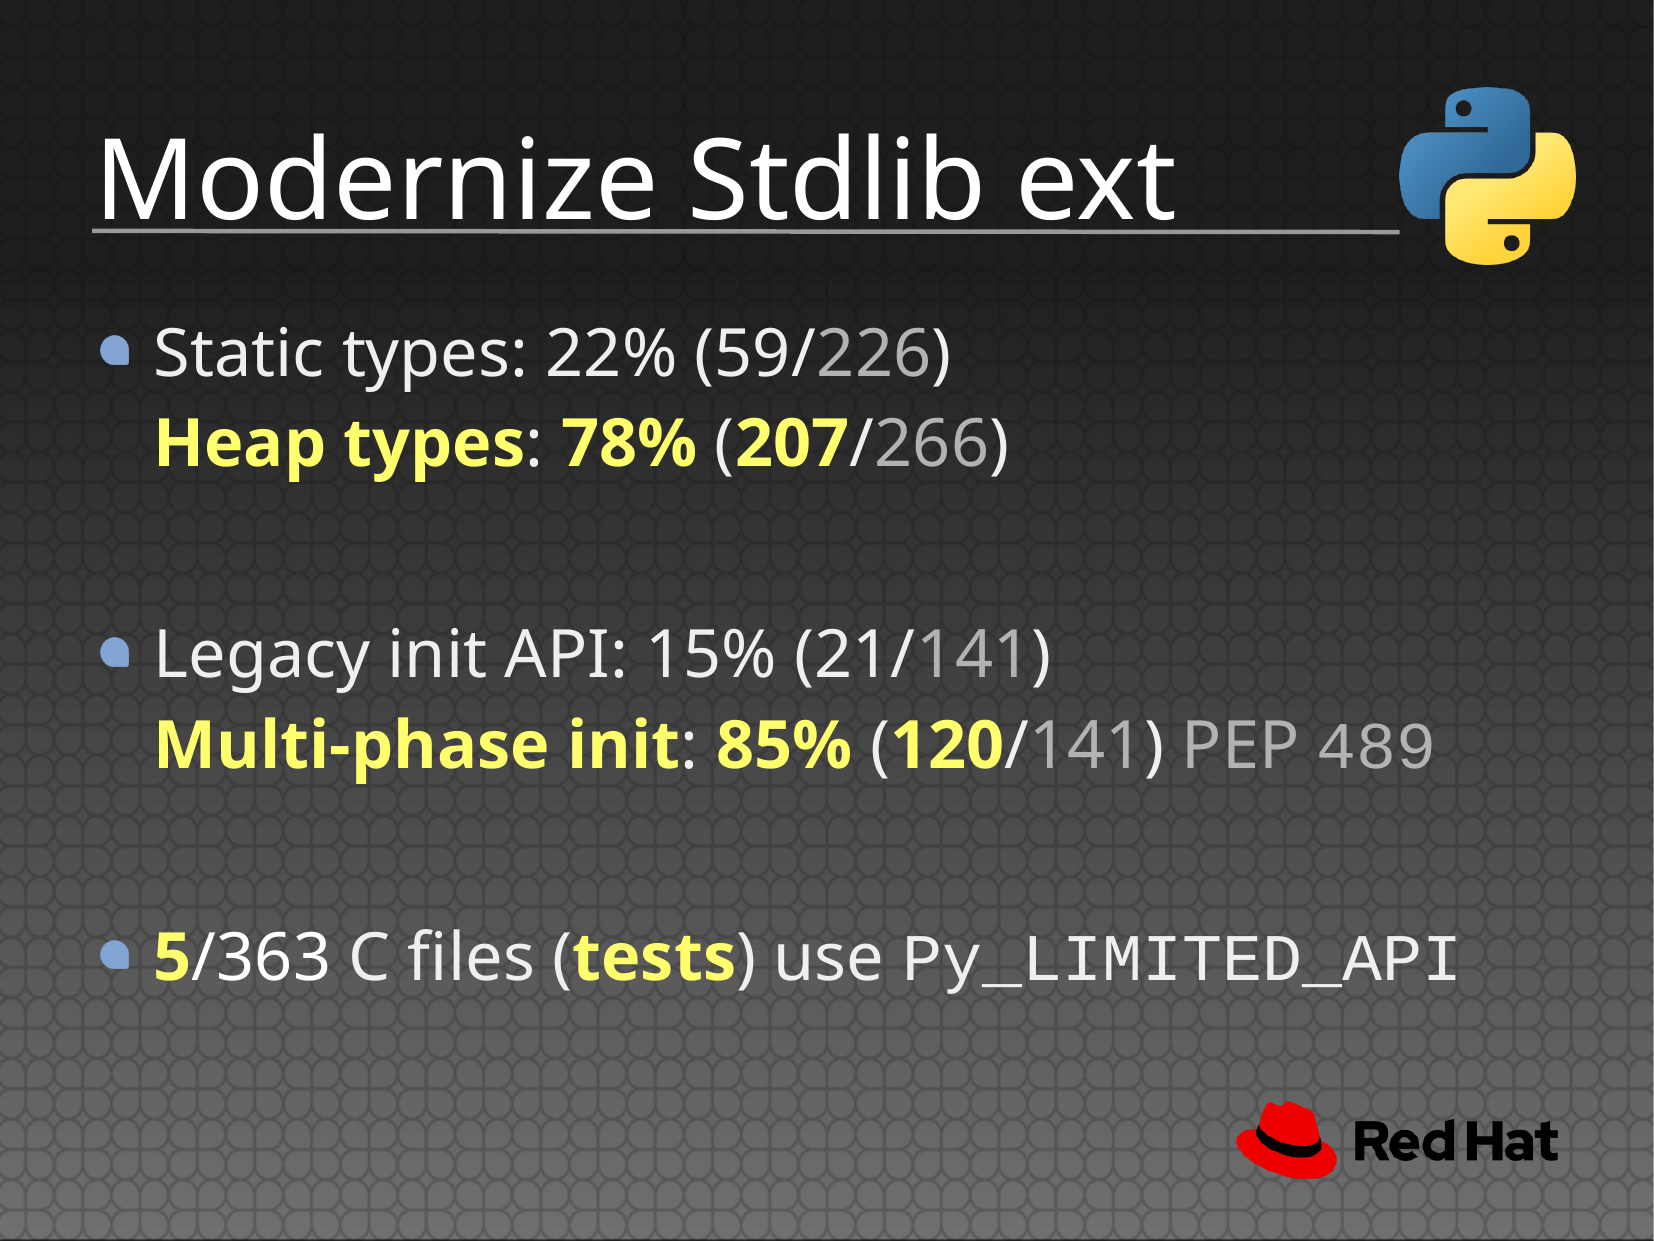

Modernize Stdlib ext
# Static types: 22% (59/226) Heap types: 78% (207/266)
Legacy init API: 15% (21/141)
Multi-phase init: 85% (120/141) PEP 489
5/363 C files (tests) use Py_LIMITED_API